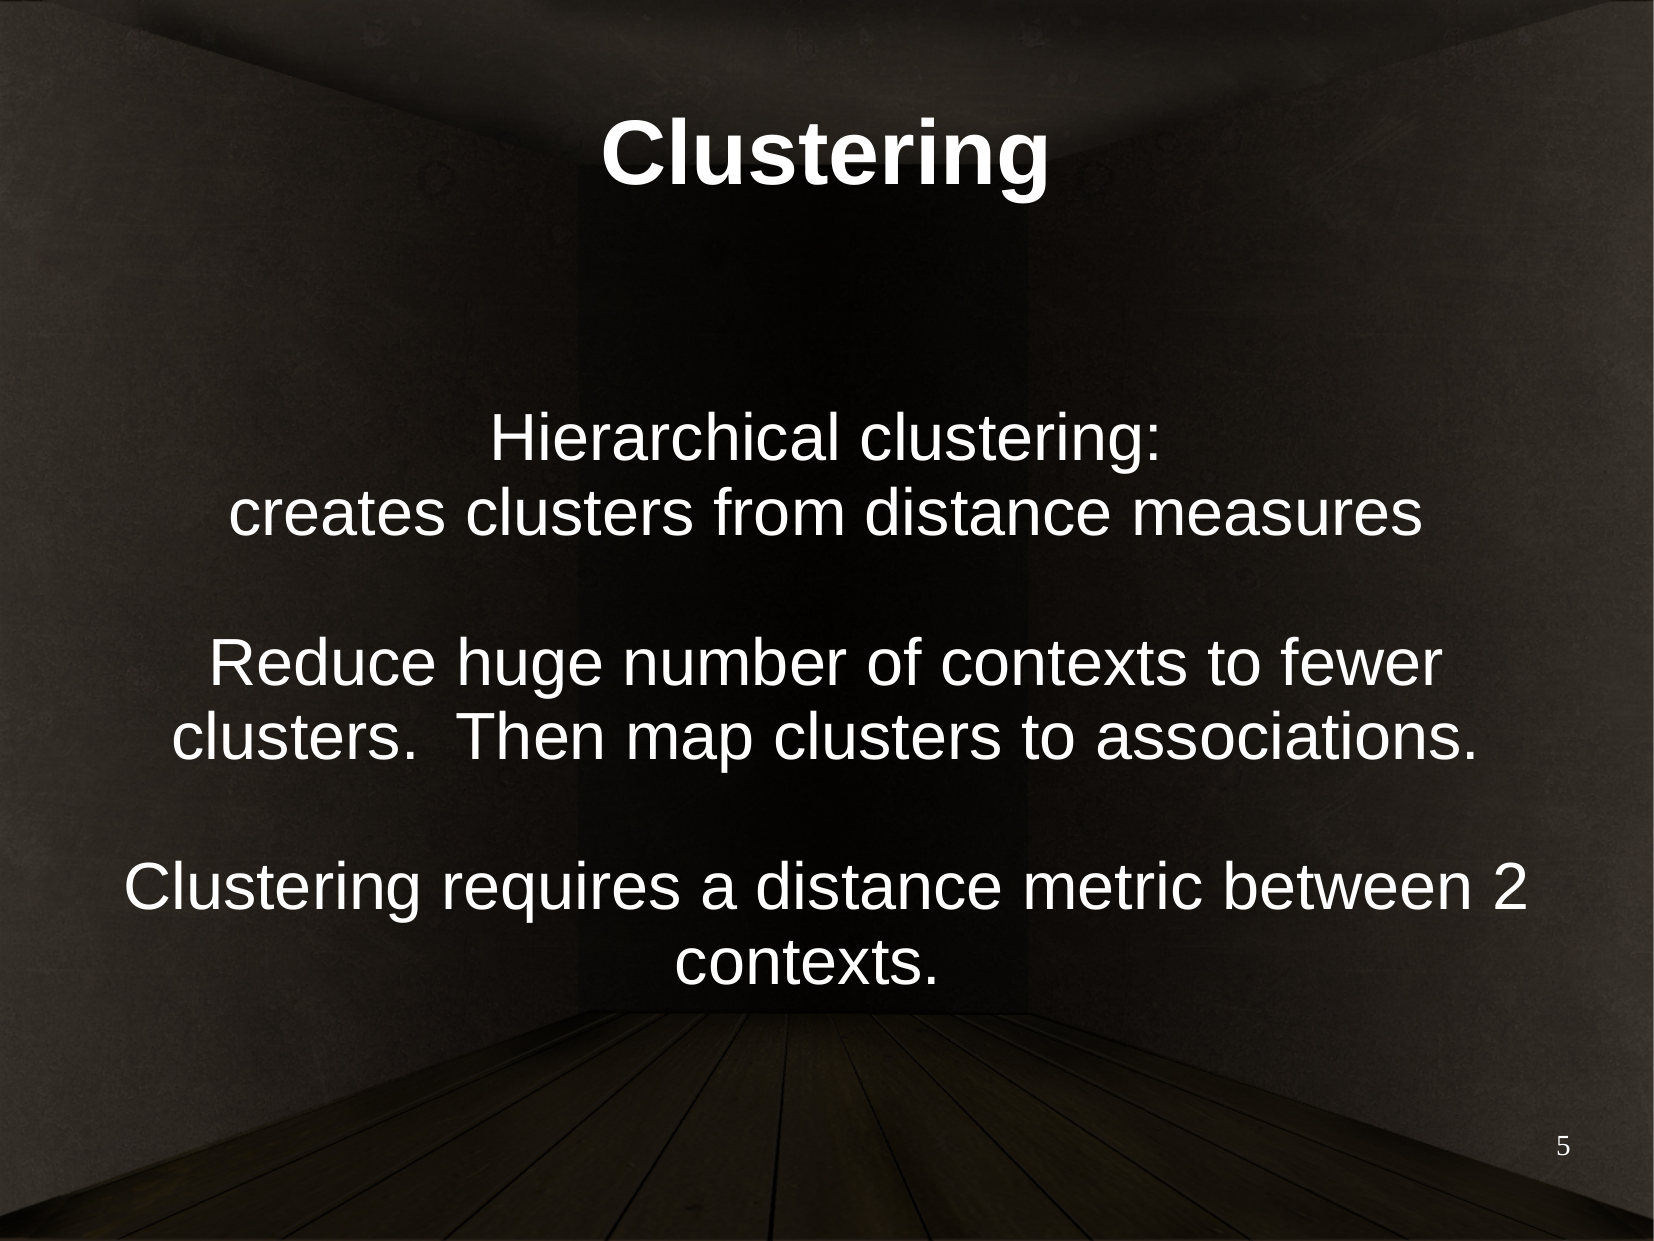

# Clustering
Hierarchical clustering:
creates clusters from distance measures
Reduce huge number of contexts to fewer clusters. Then map clusters to associations.
Clustering requires a distance metric between 2 contexts.
5